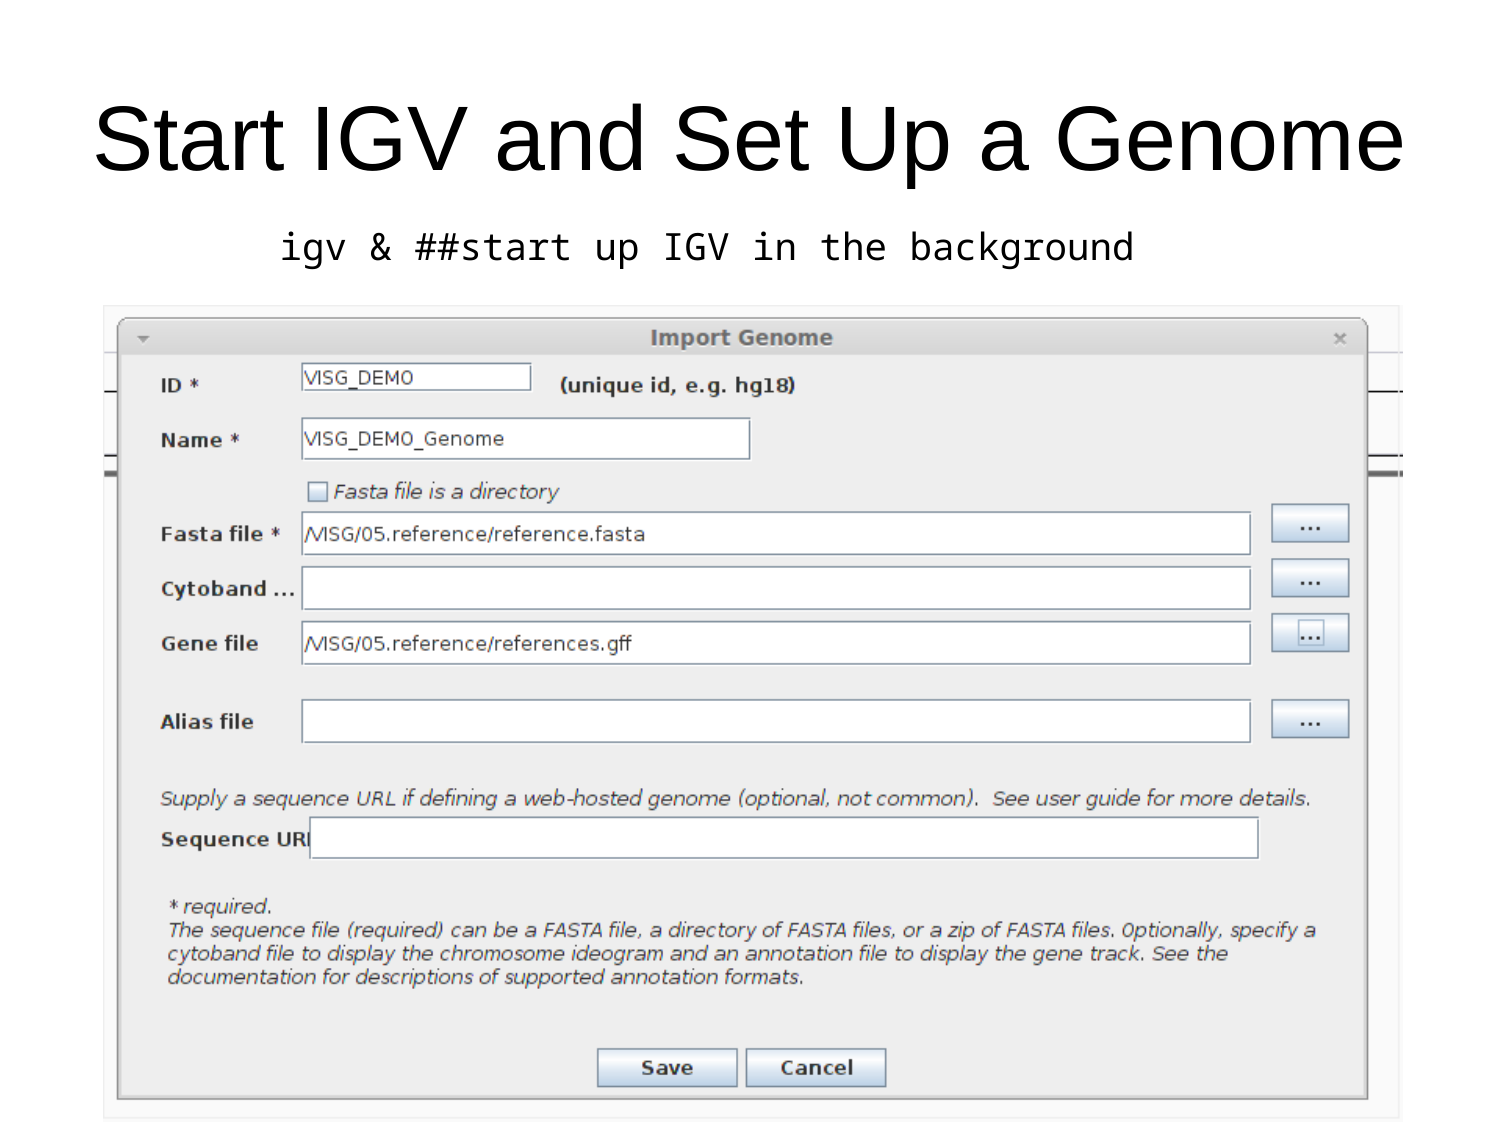

# Start IGV and Set Up a Genome
igv & ##start up IGV in the background